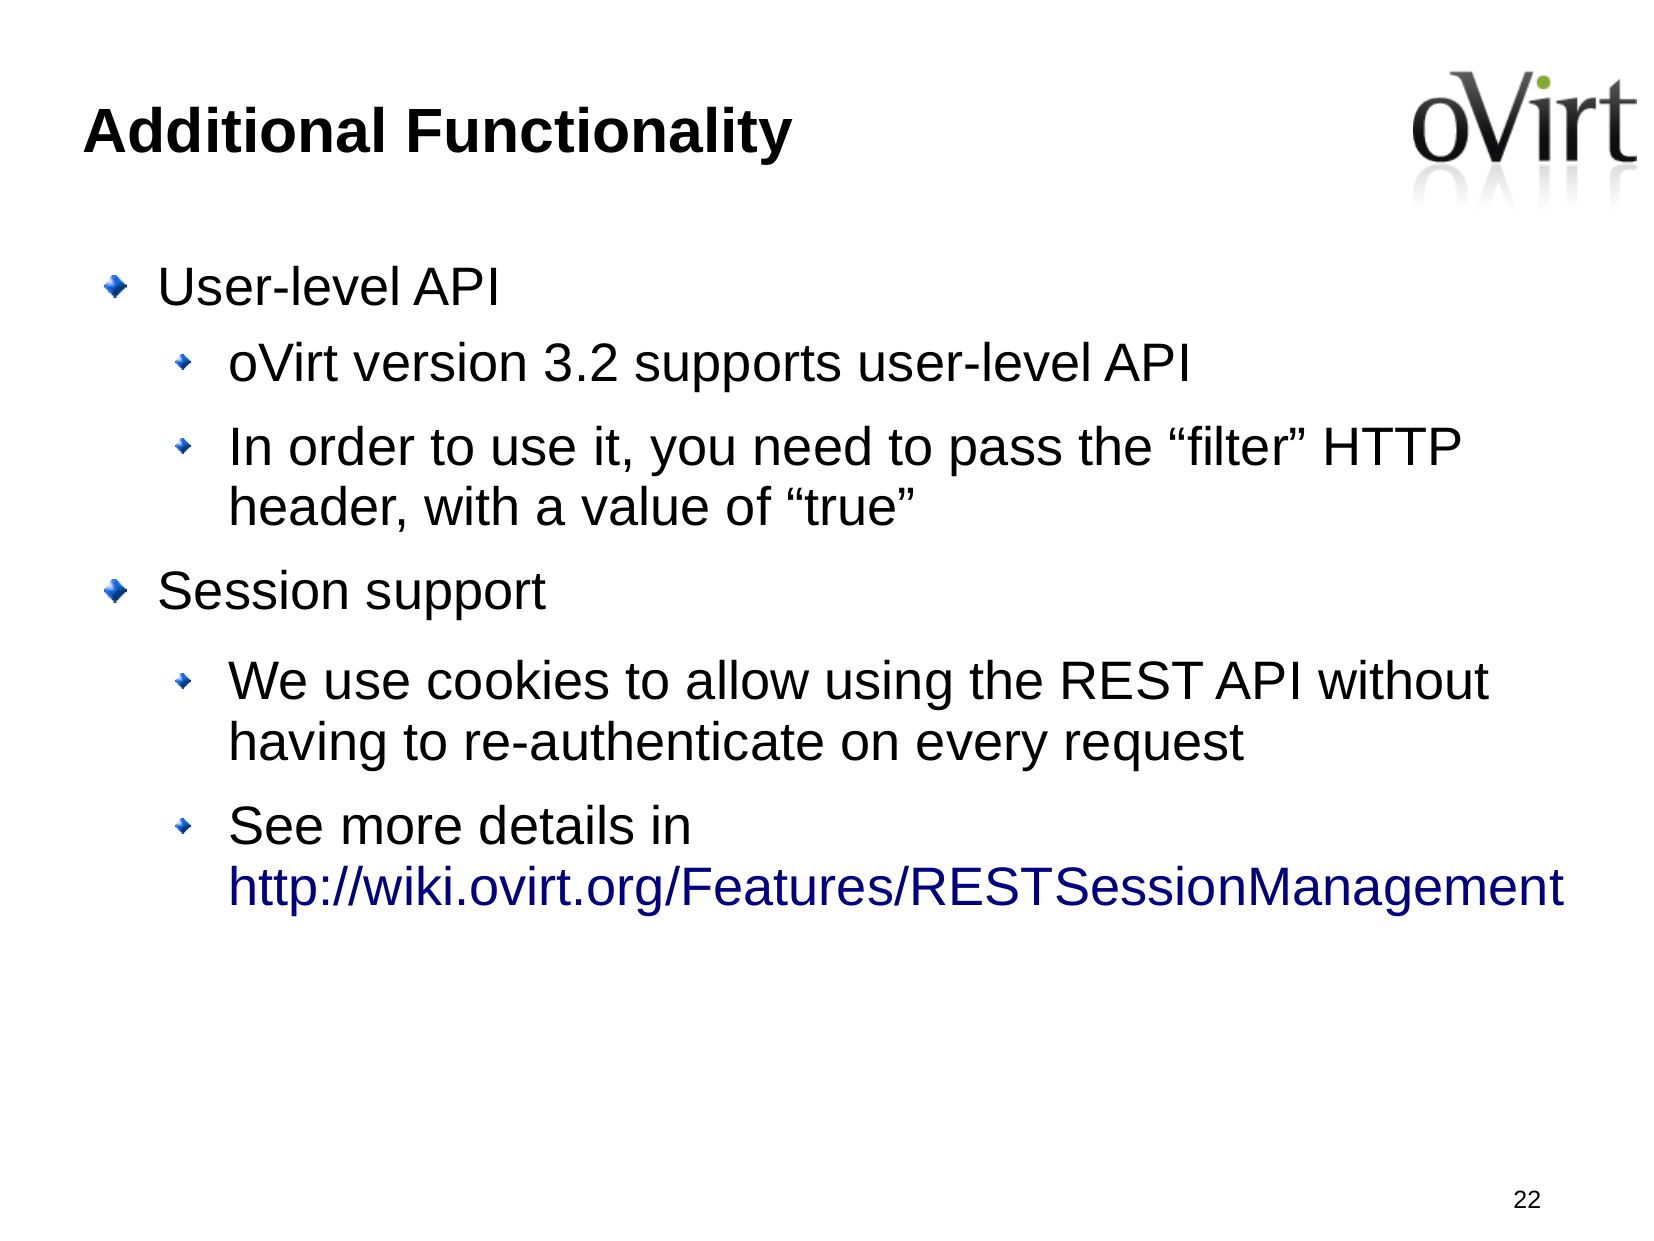

# Additional Functionality
User-level API
oVirt version 3.2 supports user-level API
In order to use it, you need to pass the “filter” HTTP header, with a value of “true”
Session support
We use cookies to allow using the REST API without having to re-authenticate on every request
See more details in http://wiki.ovirt.org/Features/RESTSessionManagement